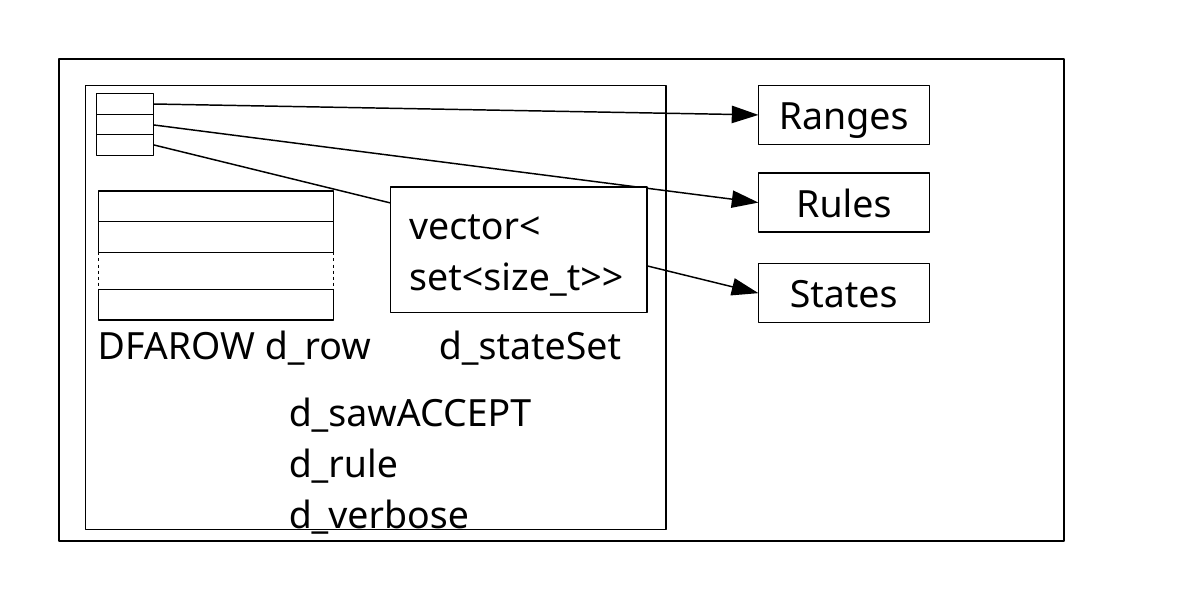

Ranges
Rules
vector<
set<size_t>>
States
DFAROW d_row
d_stateSet
d_sawACCEPT
d_rule
d_verbose